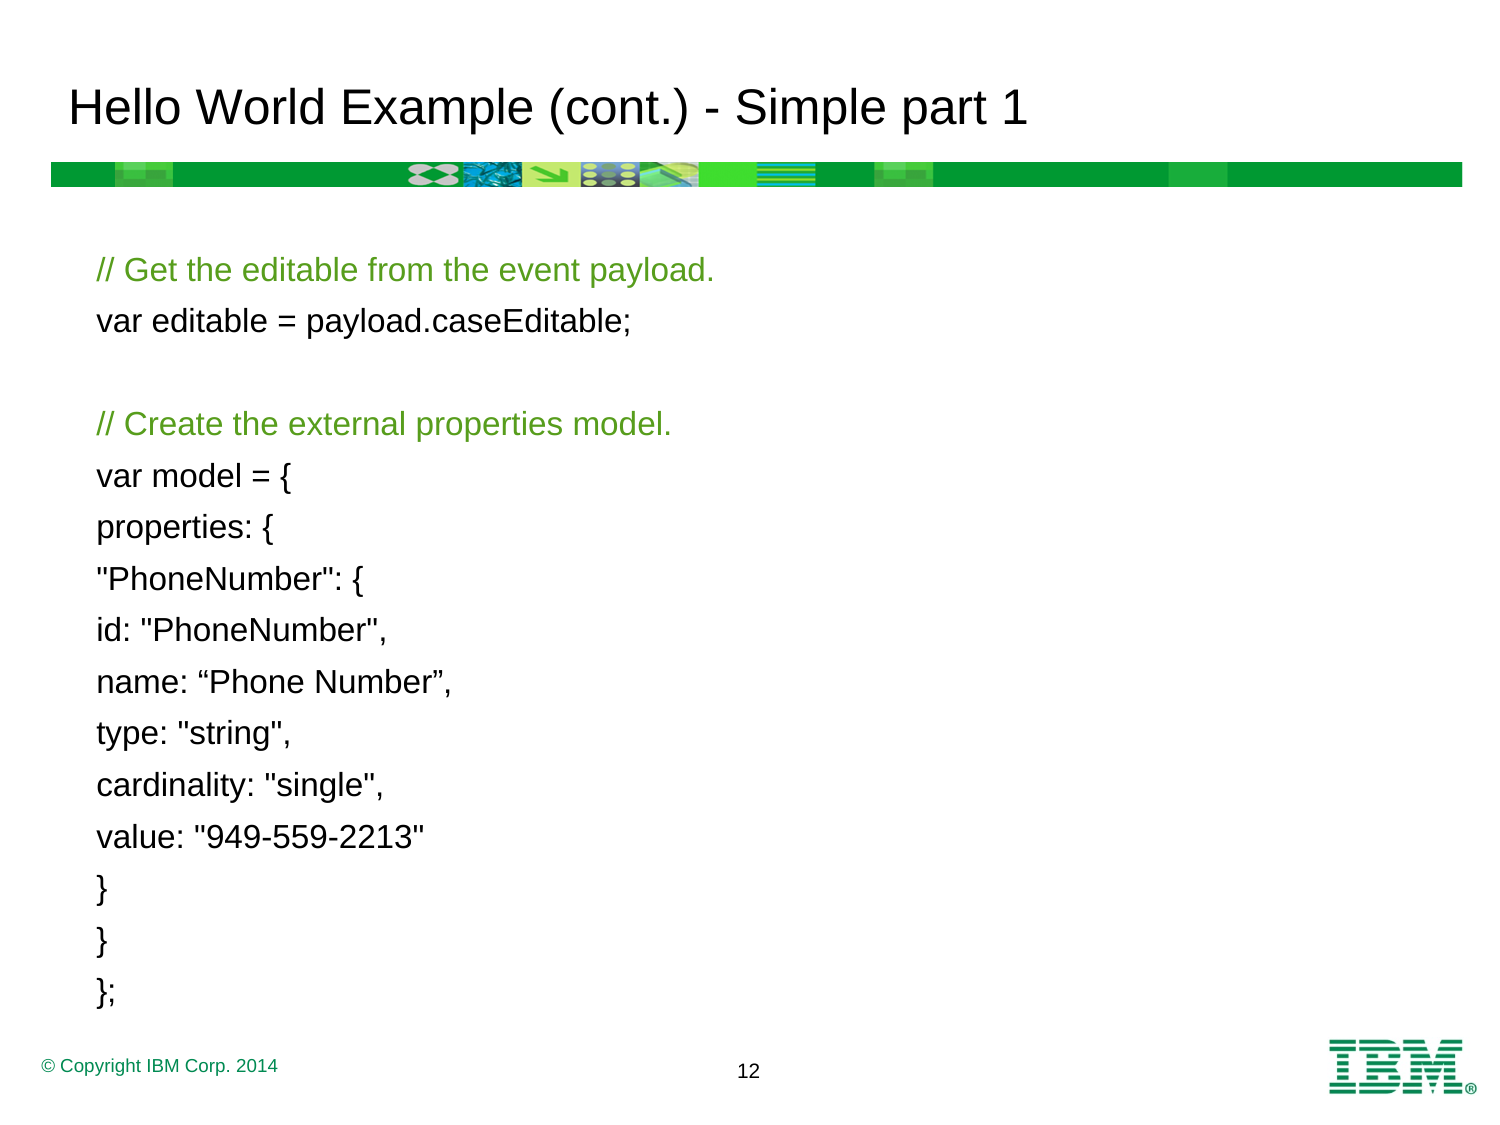

# Hello World Example (cont.) - Simple part 1
// Get the editable from the event payload.
var editable = payload.caseEditable;
// Create the external properties model.
var model = {
properties: {
"PhoneNumber": {
id: "PhoneNumber",
name: “Phone Number”,
type: "string",
cardinality: "single",
value: "949-559-2213"
}
}
};
12